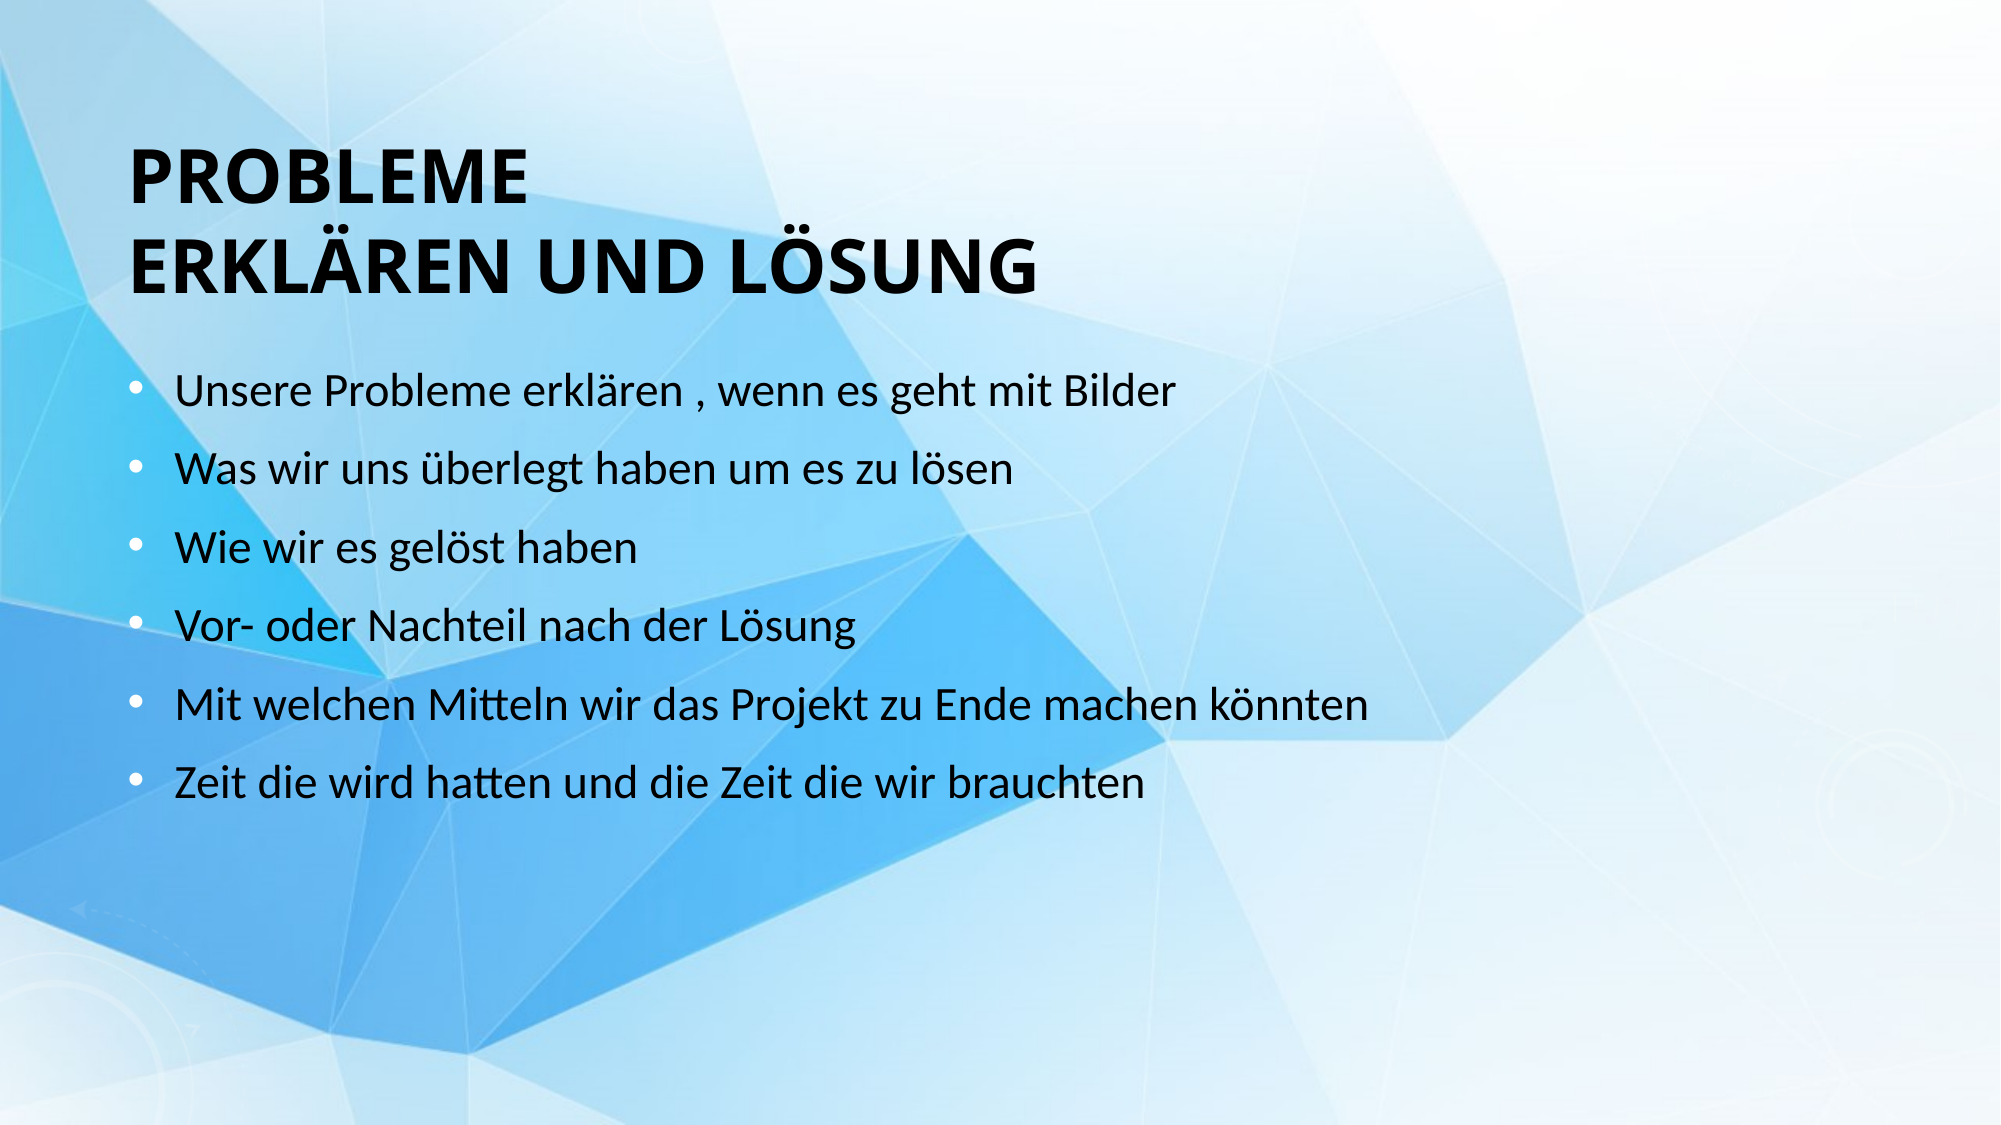

# Probleme  erklären und Lösung
Unsere Probleme erklären , wenn es geht mit Bilder
Was wir uns überlegt haben um es zu lösen
Wie wir es gelöst haben
Vor- oder Nachteil nach der Lösung
Mit welchen Mitteln wir das Projekt zu Ende machen könnten
Zeit die wird hatten und die Zeit die wir brauchten